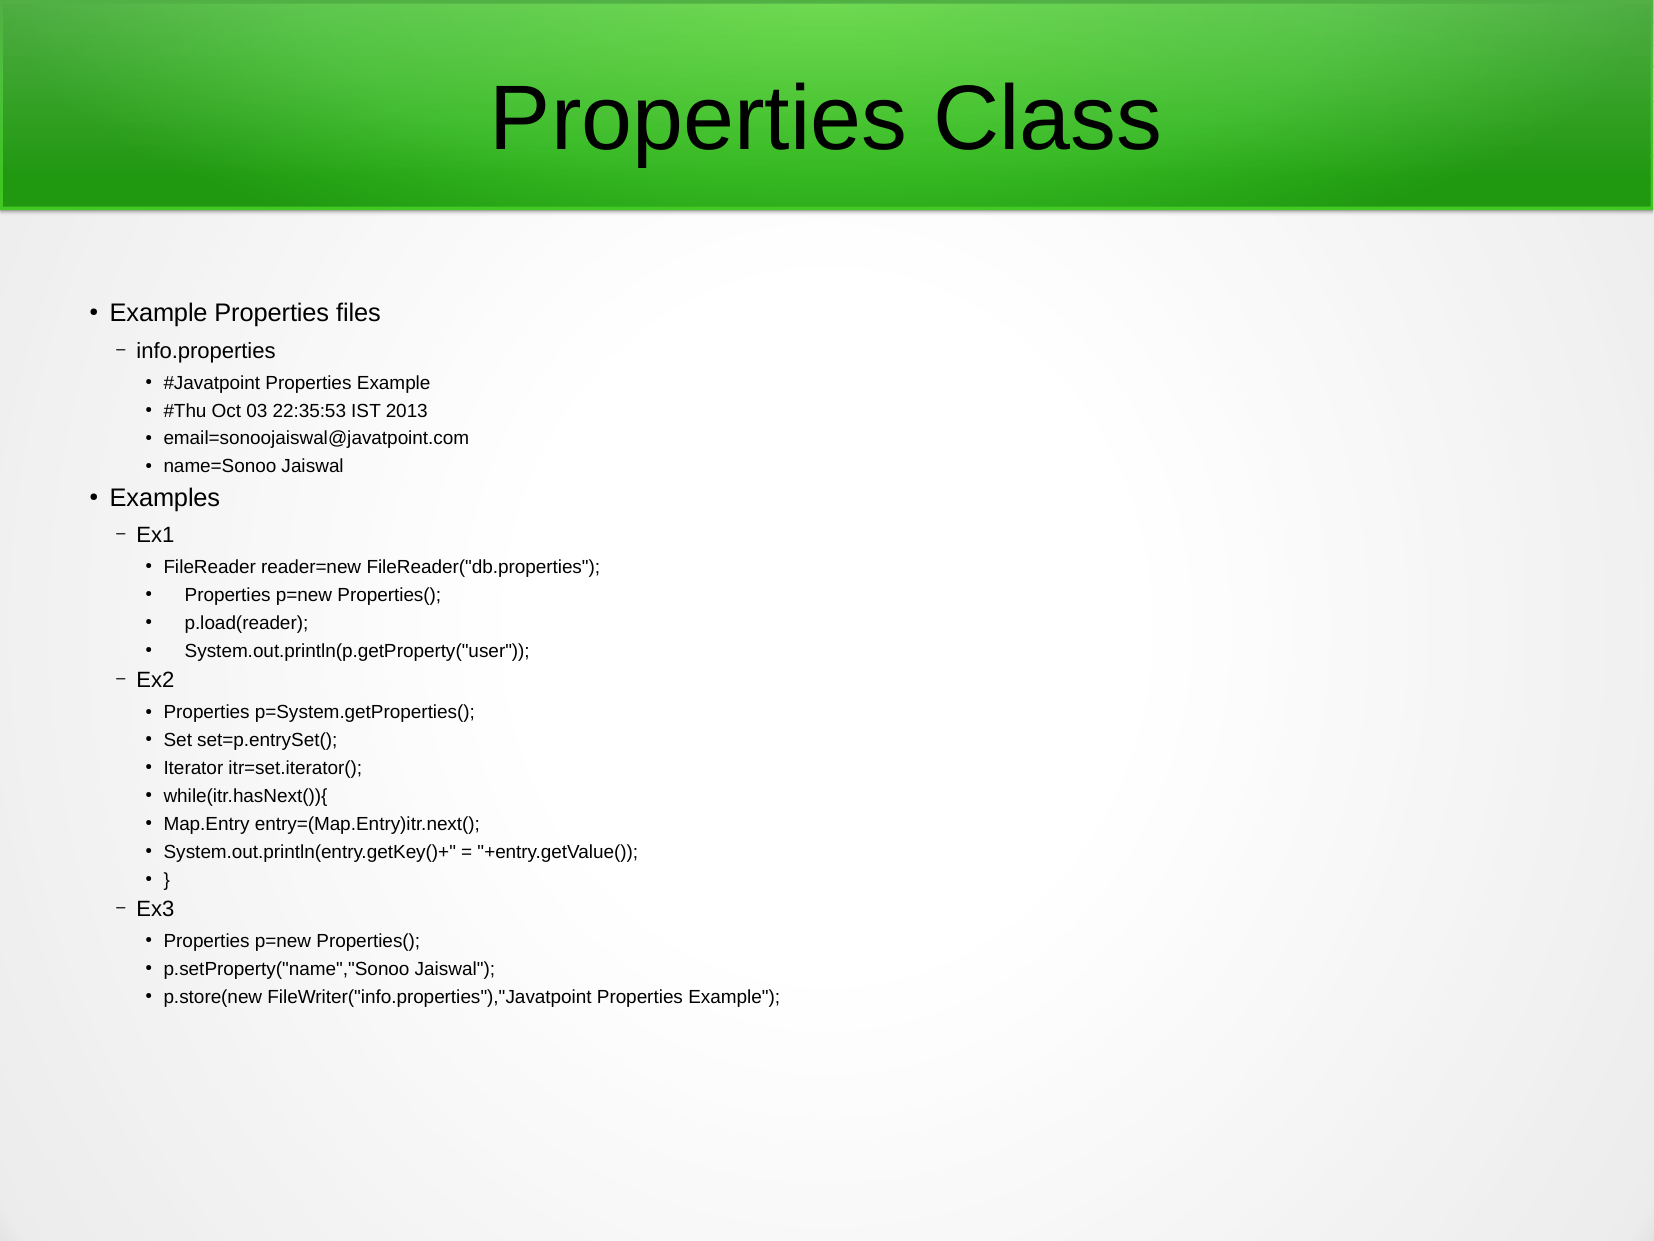

# Properties Class
Example Properties files
info.properties
#Javatpoint Properties Example
#Thu Oct 03 22:35:53 IST 2013
email=sonoojaiswal@javatpoint.com
name=Sonoo Jaiswal
Examples
Ex1
FileReader reader=new FileReader("db.properties");
 Properties p=new Properties();
 p.load(reader);
 System.out.println(p.getProperty("user"));
Ex2
Properties p=System.getProperties();
Set set=p.entrySet();
Iterator itr=set.iterator();
while(itr.hasNext()){
Map.Entry entry=(Map.Entry)itr.next();
System.out.println(entry.getKey()+" = "+entry.getValue());
}
Ex3
Properties p=new Properties();
p.setProperty("name","Sonoo Jaiswal");
p.store(new FileWriter("info.properties"),"Javatpoint Properties Example");